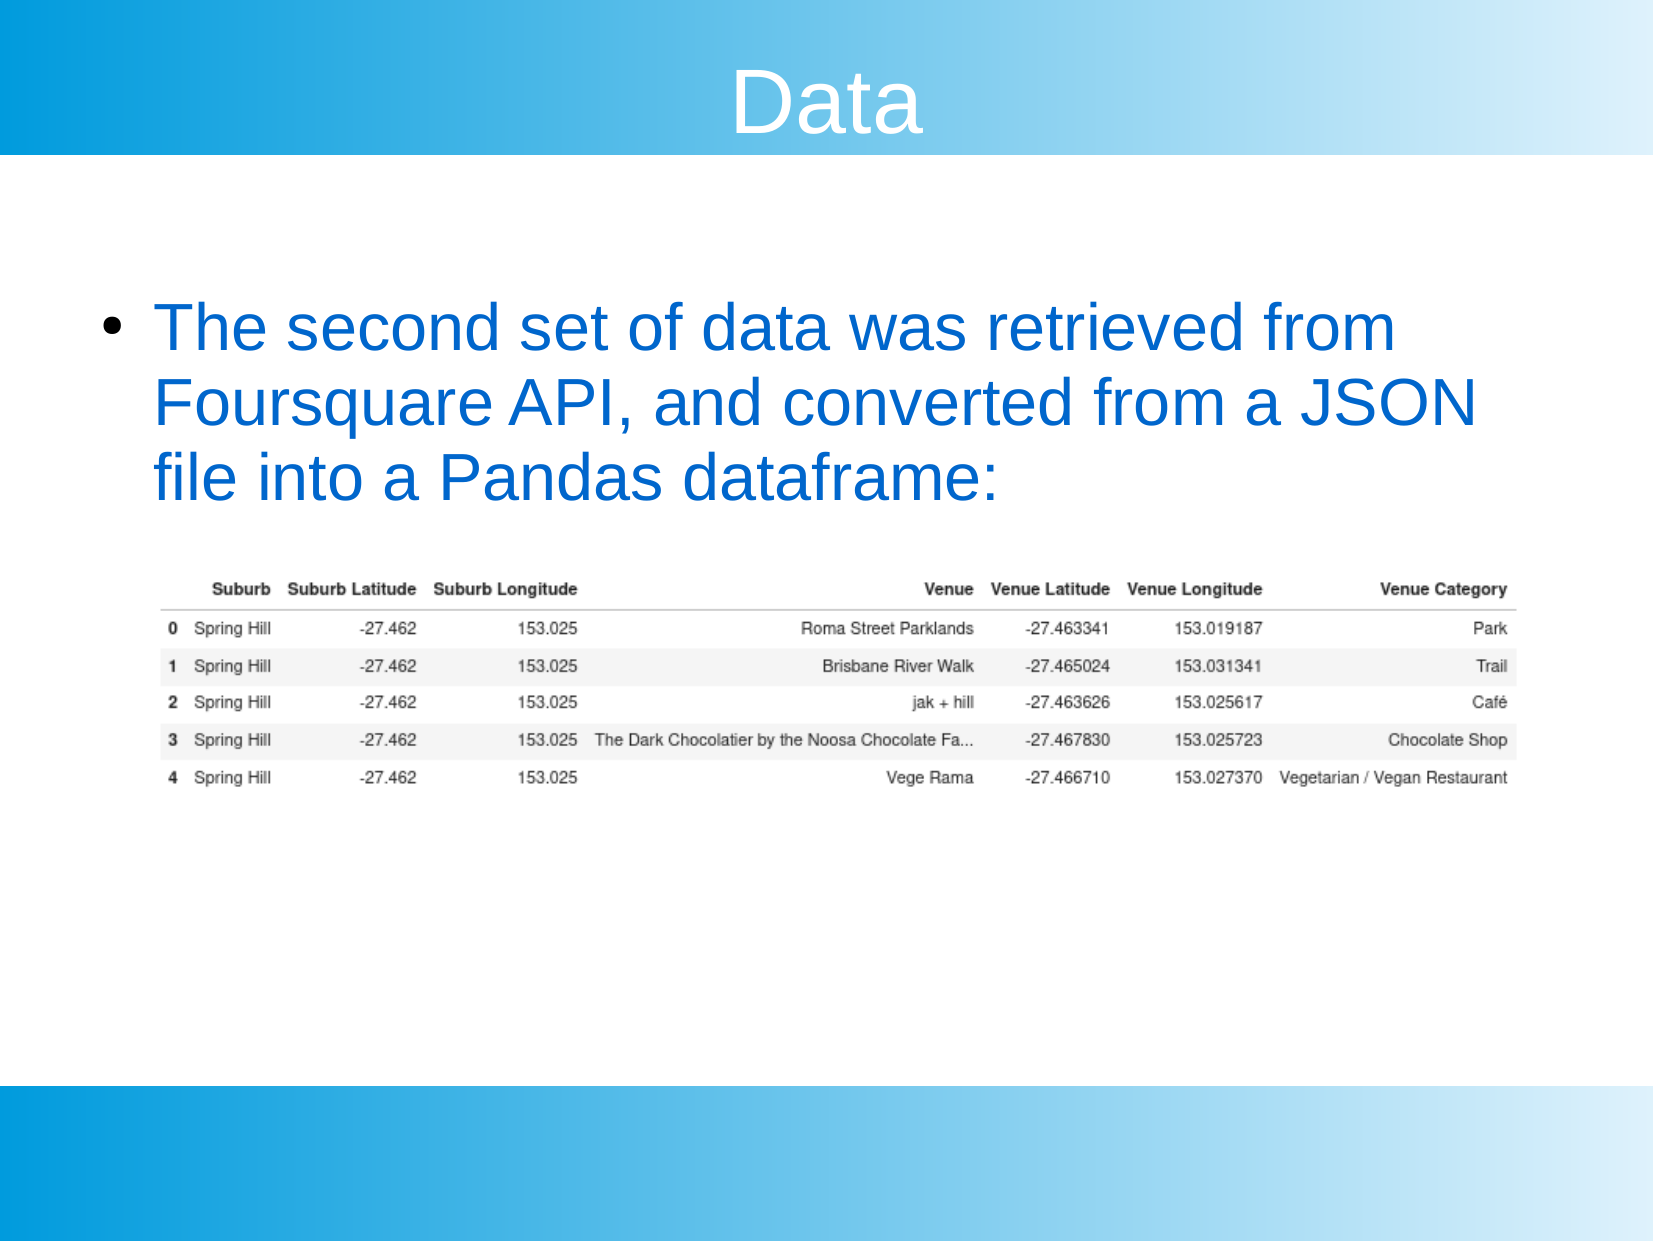

# Data
The second set of data was retrieved from Foursquare API, and converted from a JSON file into a Pandas dataframe: